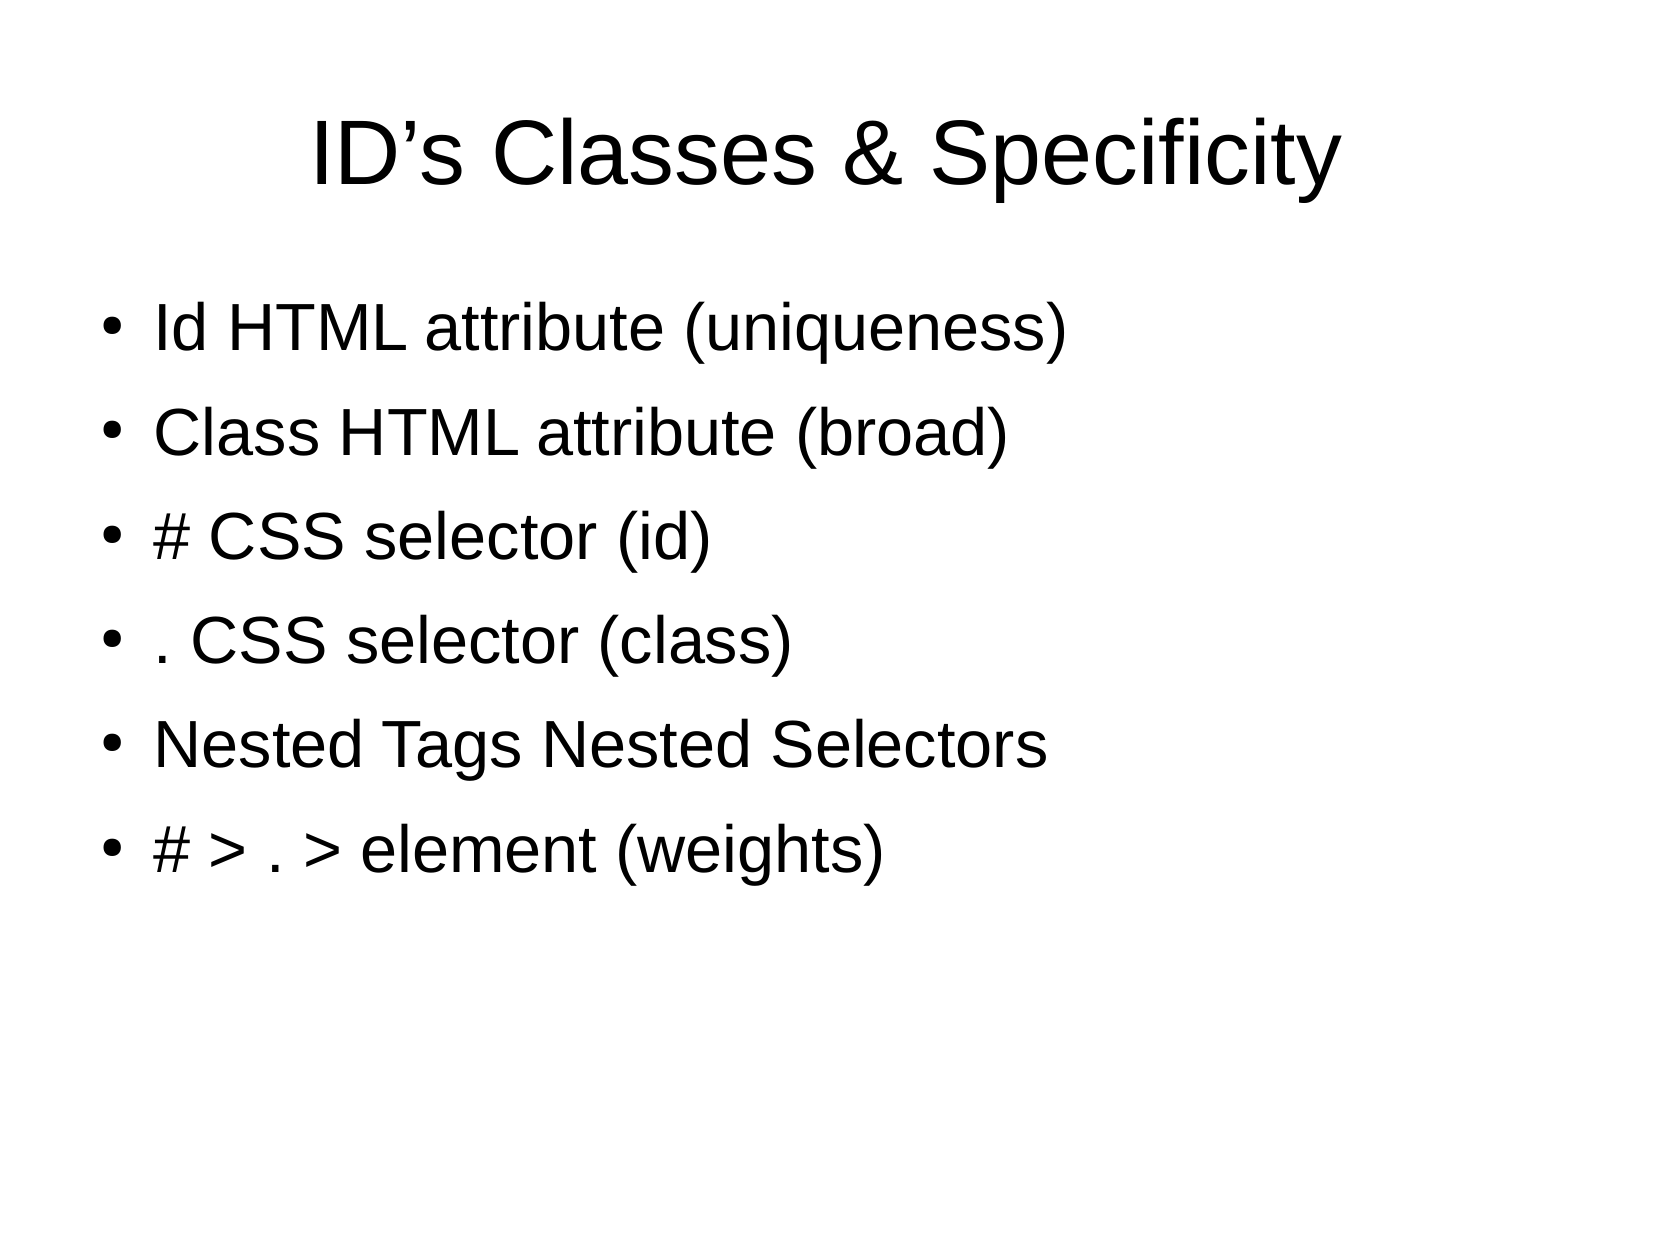

# ID’s Classes & Specificity
Id HTML attribute (uniqueness)
Class HTML attribute (broad)
# CSS selector (id)
. CSS selector (class)
Nested Tags Nested Selectors
# > . > element (weights)